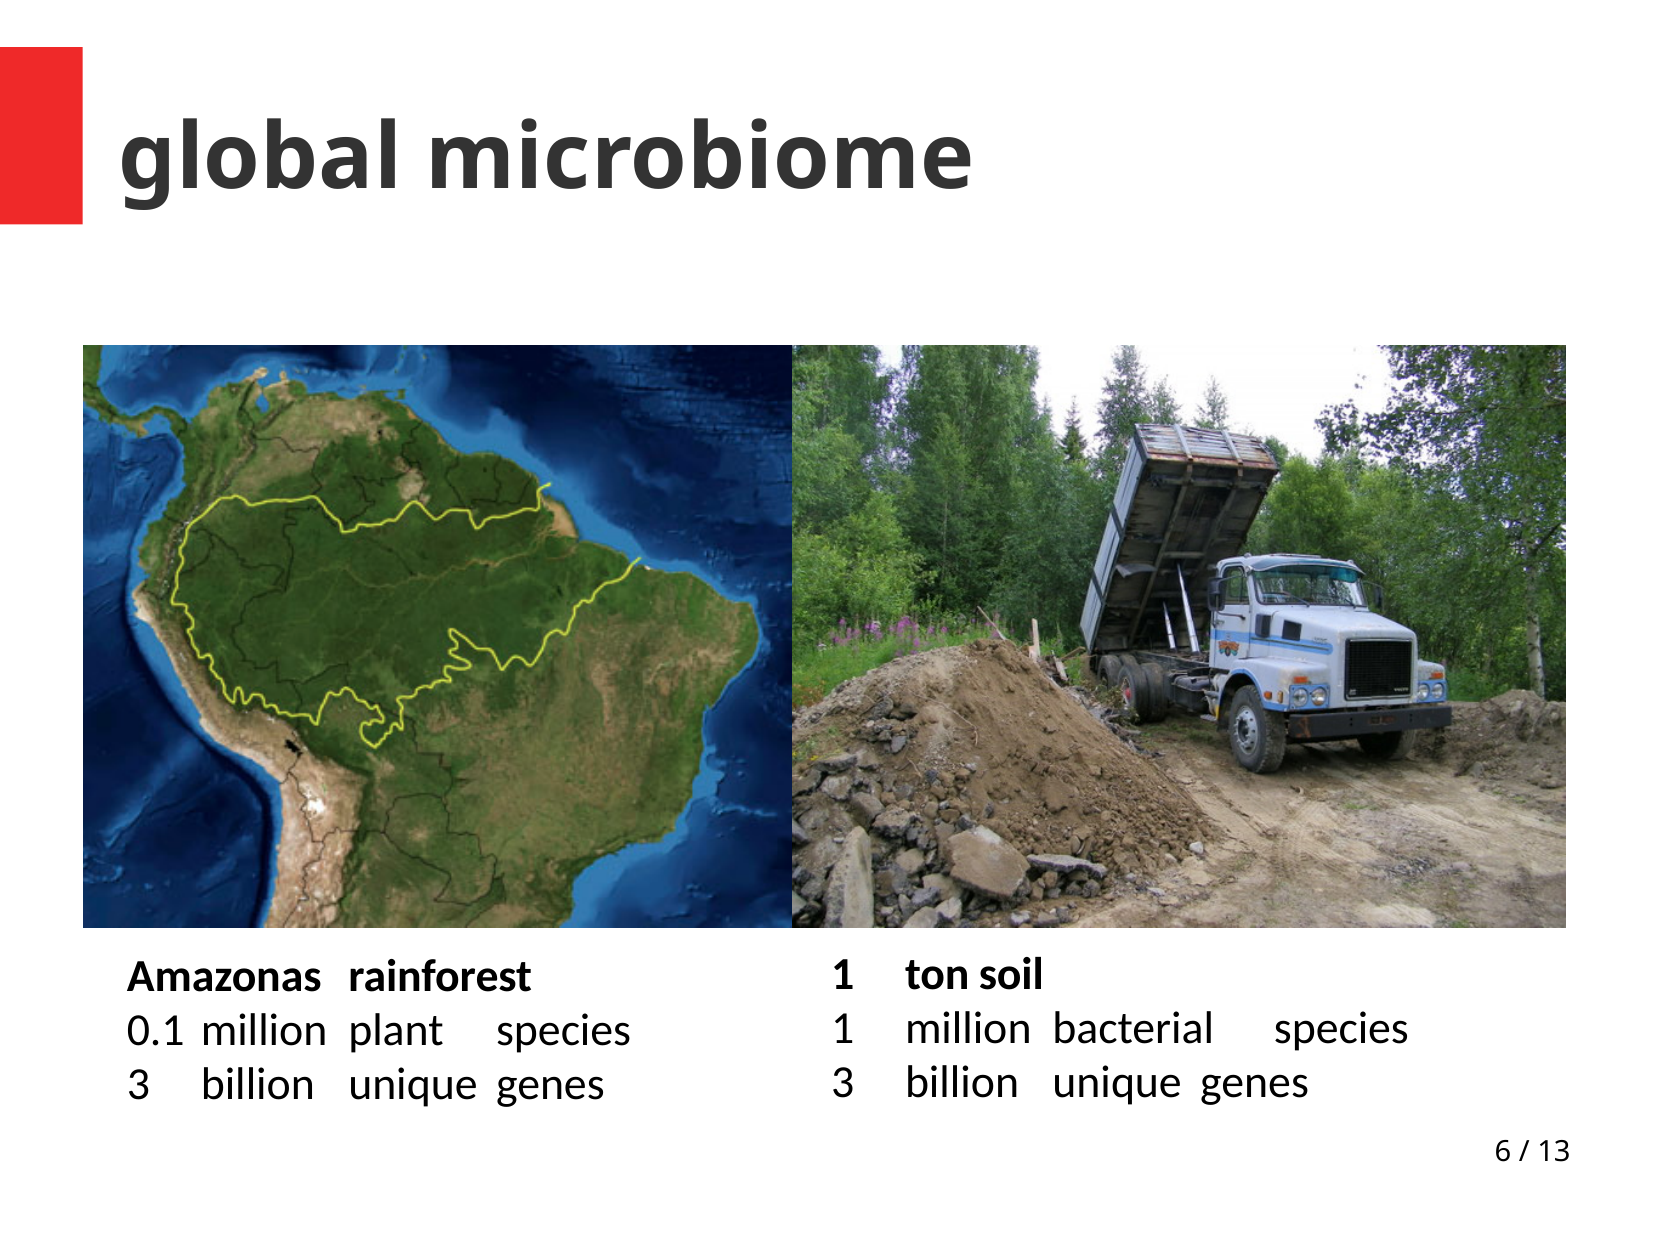

# global microbiome
1	ton	soil
Amazonas	rainforest
1	million	bacterial	species
0.1	million	plant	species
3	billion	unique	genes
3	billion	unique	genes
6